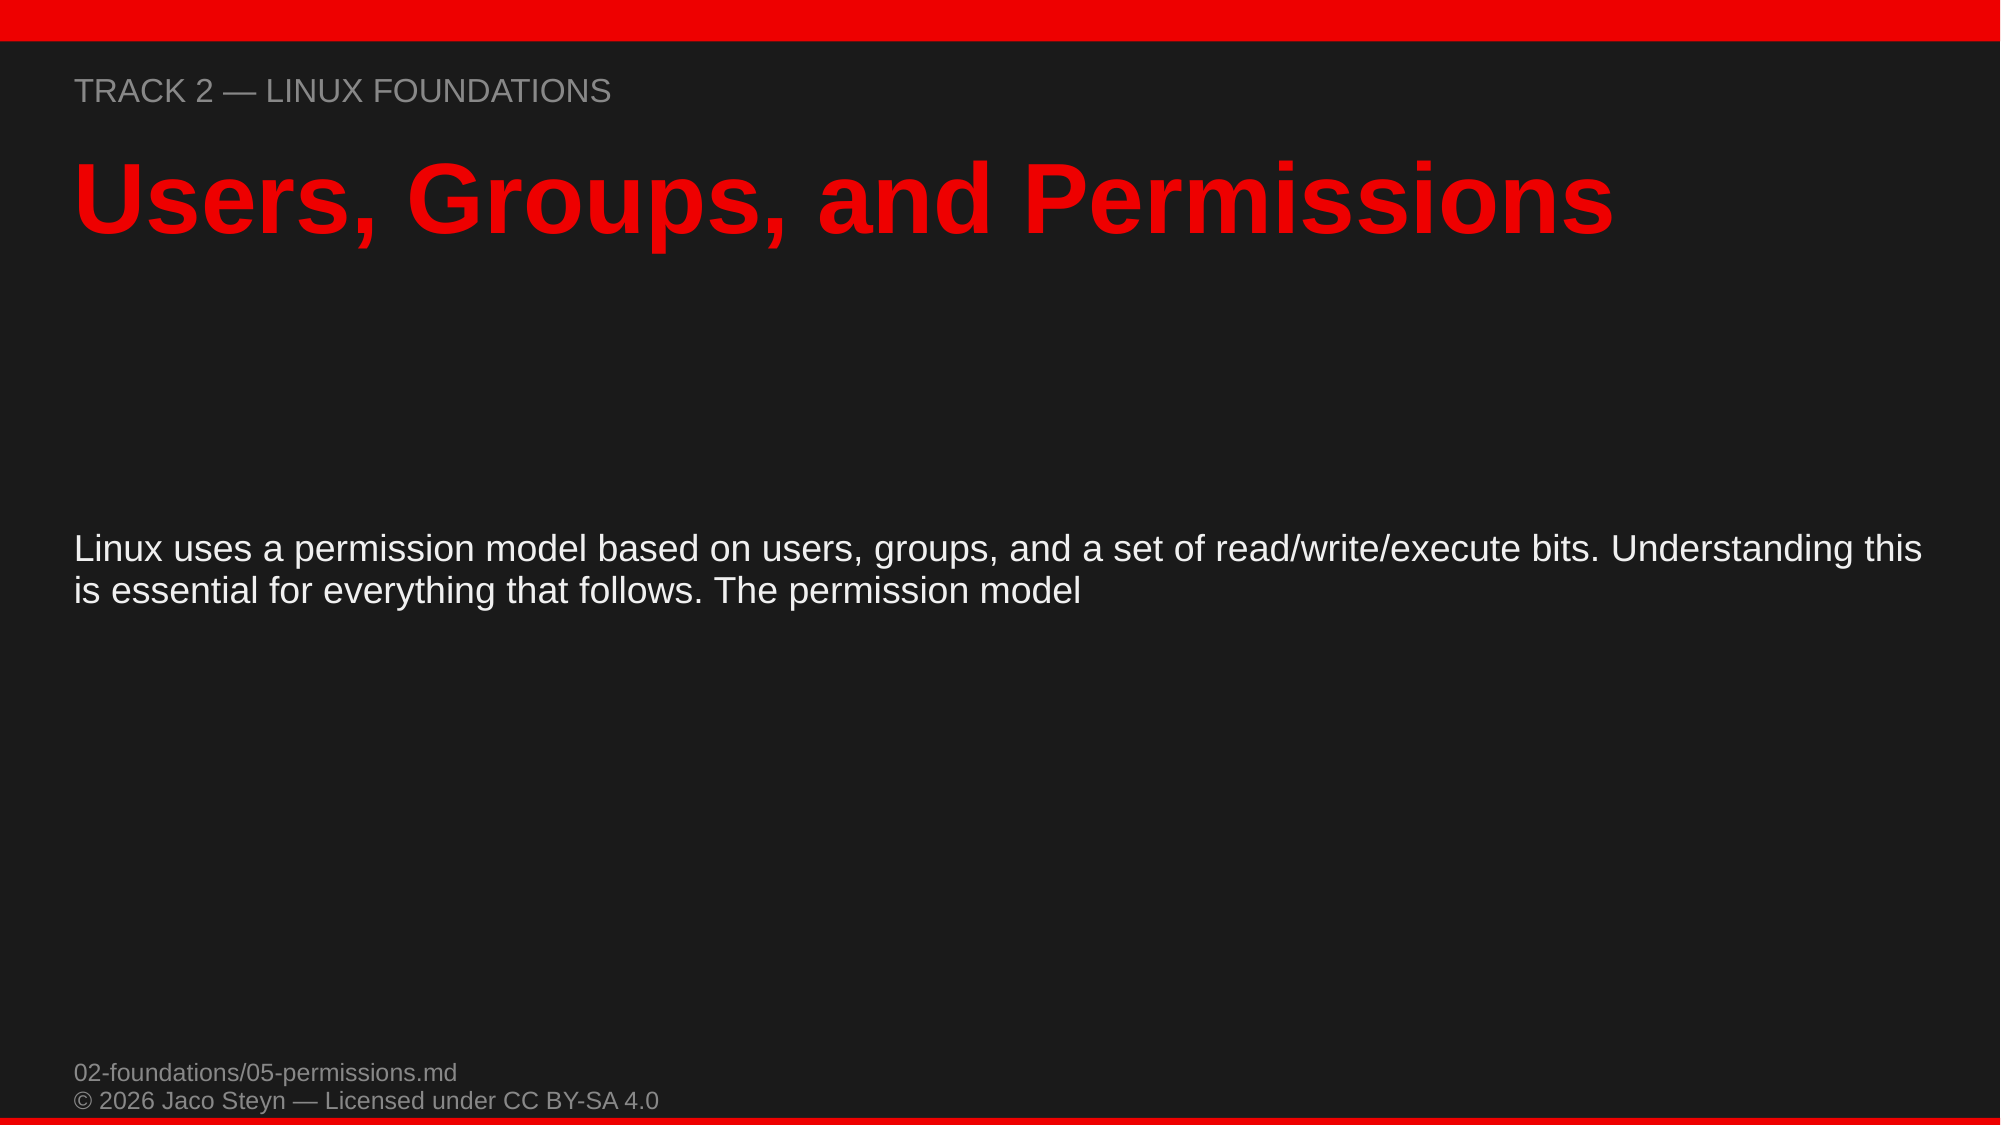

TRACK 2 — LINUX FOUNDATIONS
Users, Groups, and Permissions
Linux uses a permission model based on users, groups, and a set of read/write/execute bits. Understanding this is essential for everything that follows. The permission model
02-foundations/05-permissions.md
© 2026 Jaco Steyn — Licensed under CC BY-SA 4.0